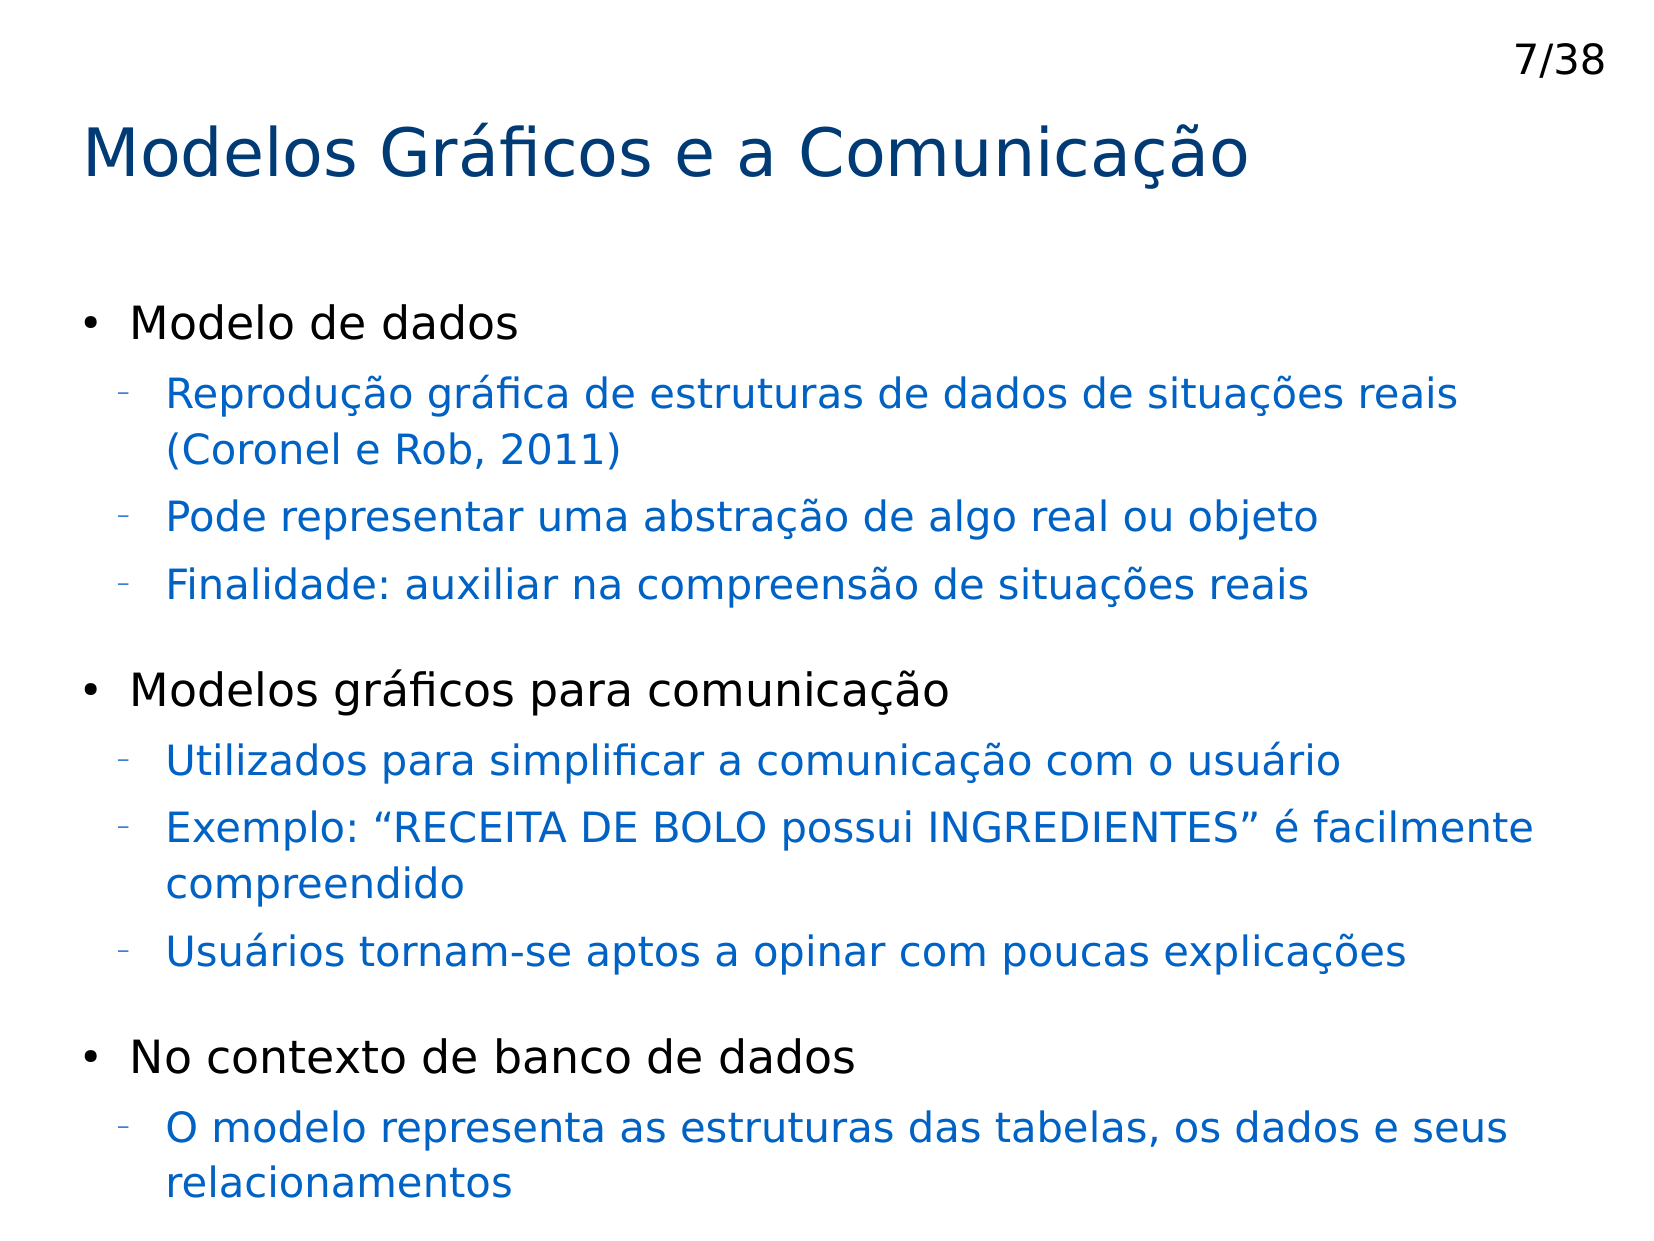

7
# Modelos Gráficos e a Comunicação
Modelo de dados
Reprodução gráfica de estruturas de dados de situações reais (Coronel e Rob, 2011)
Pode representar uma abstração de algo real ou objeto
Finalidade: auxiliar na compreensão de situações reais
Modelos gráficos para comunicação
Utilizados para simplificar a comunicação com o usuário
Exemplo: “RECEITA DE BOLO possui INGREDIENTES” é facilmente compreendido
Usuários tornam-se aptos a opinar com poucas explicações
No contexto de banco de dados
O modelo representa as estruturas das tabelas, os dados e seus relacionamentos